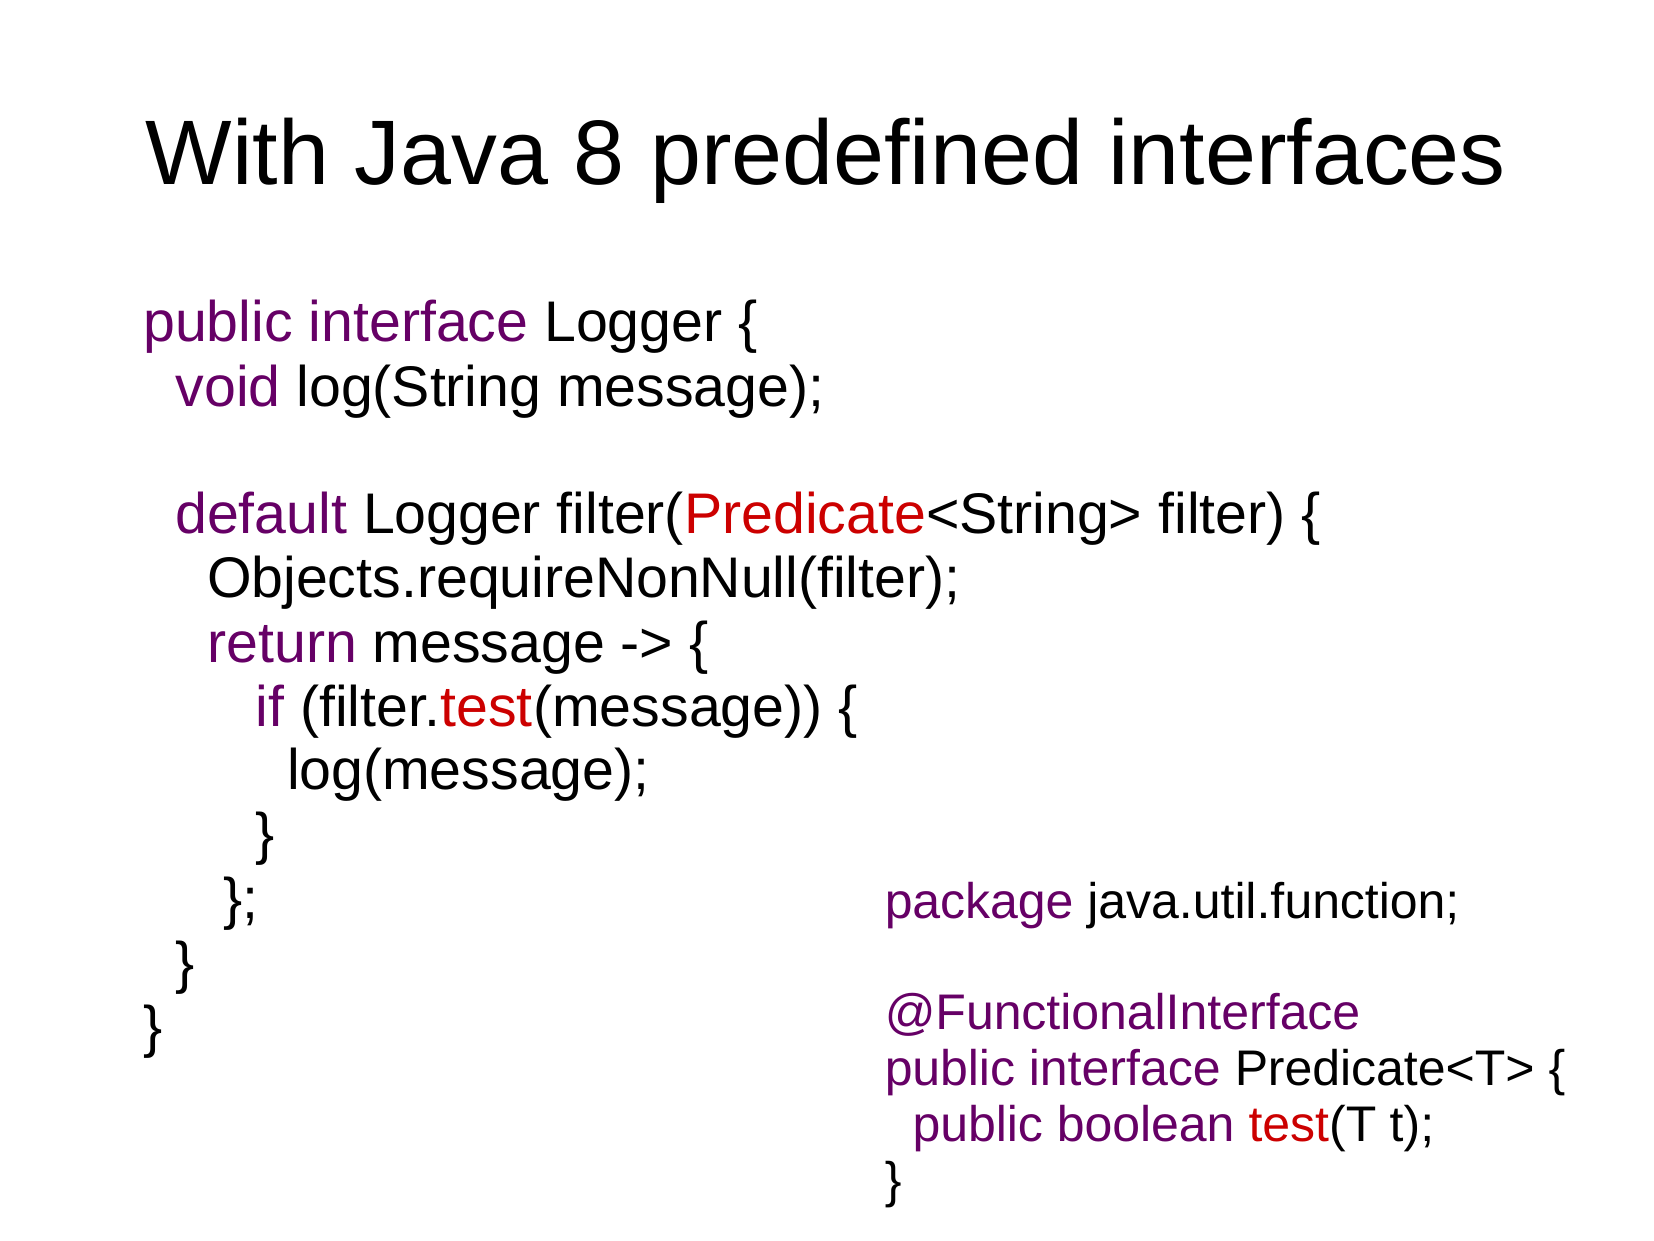

# With Java 8 predefined interfaces
public interface Logger {
 void log(String message);
 default Logger filter(Predicate<String> filter) {
 Objects.requireNonNull(filter);
 return message -> {
 if (filter.test(message)) {
 log(message);
 }
 };
 }
}
package java.util.function;
@FunctionalInterface
public interface Predicate<T> {
 public boolean test(T t);
}